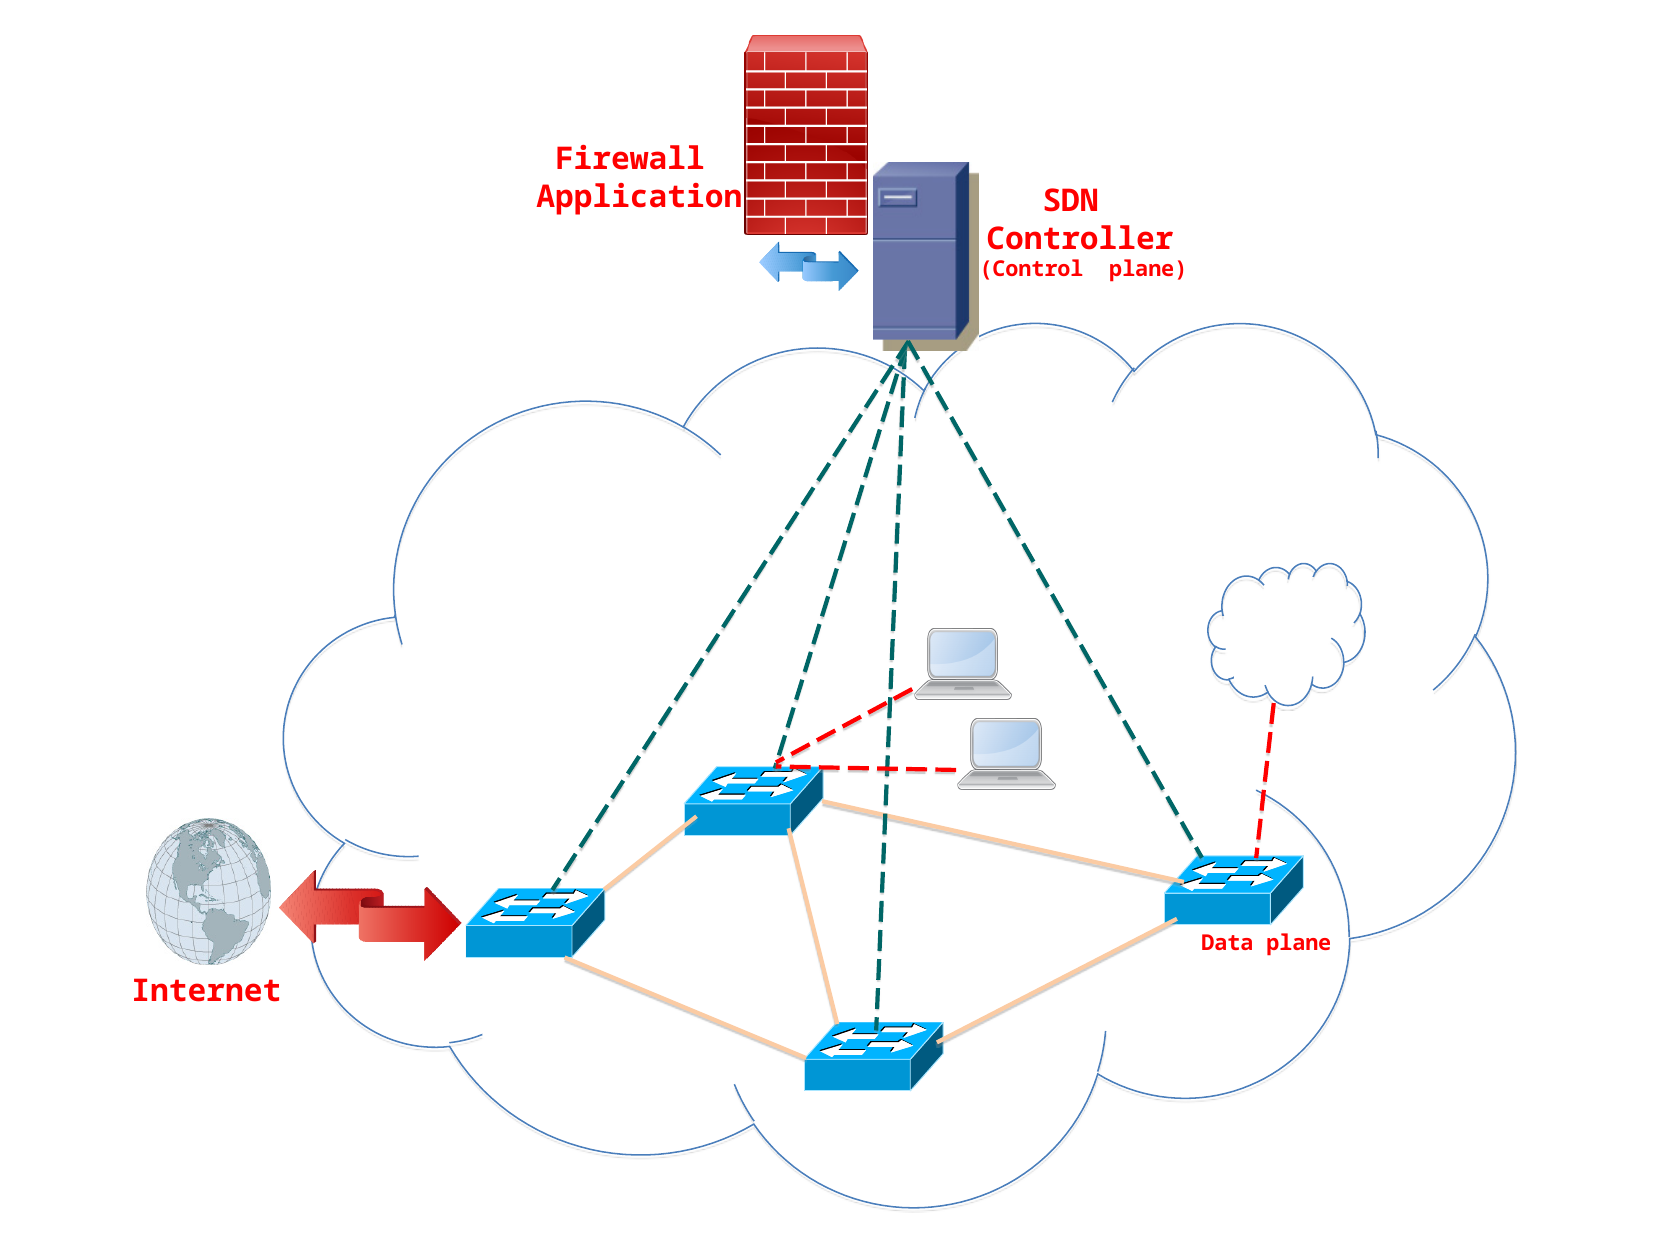

Firewall
Application
SDN
Controller
(Control plane)
Data plane
Internet